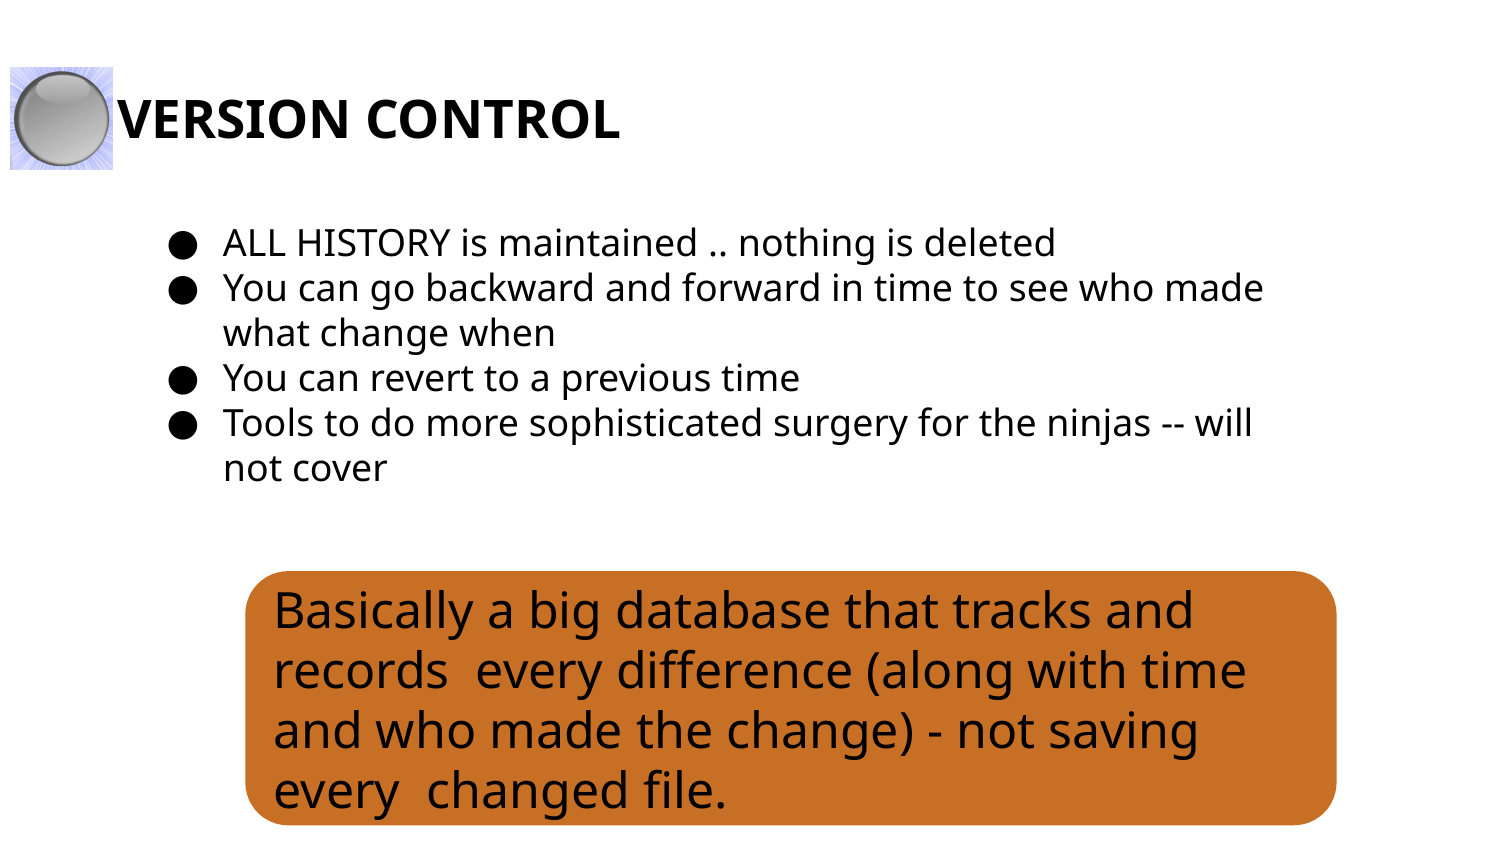

# VERSION CONTROL
ALL HISTORY is maintained .. nothing is deleted
You can go backward and forward in time to see who made what change when
You can revert to a previous time
Tools to do more sophisticated surgery for the ninjas -- will not cover
Basically a big database that tracks and records every difference (along with time and who made the change) - not saving every changed file.